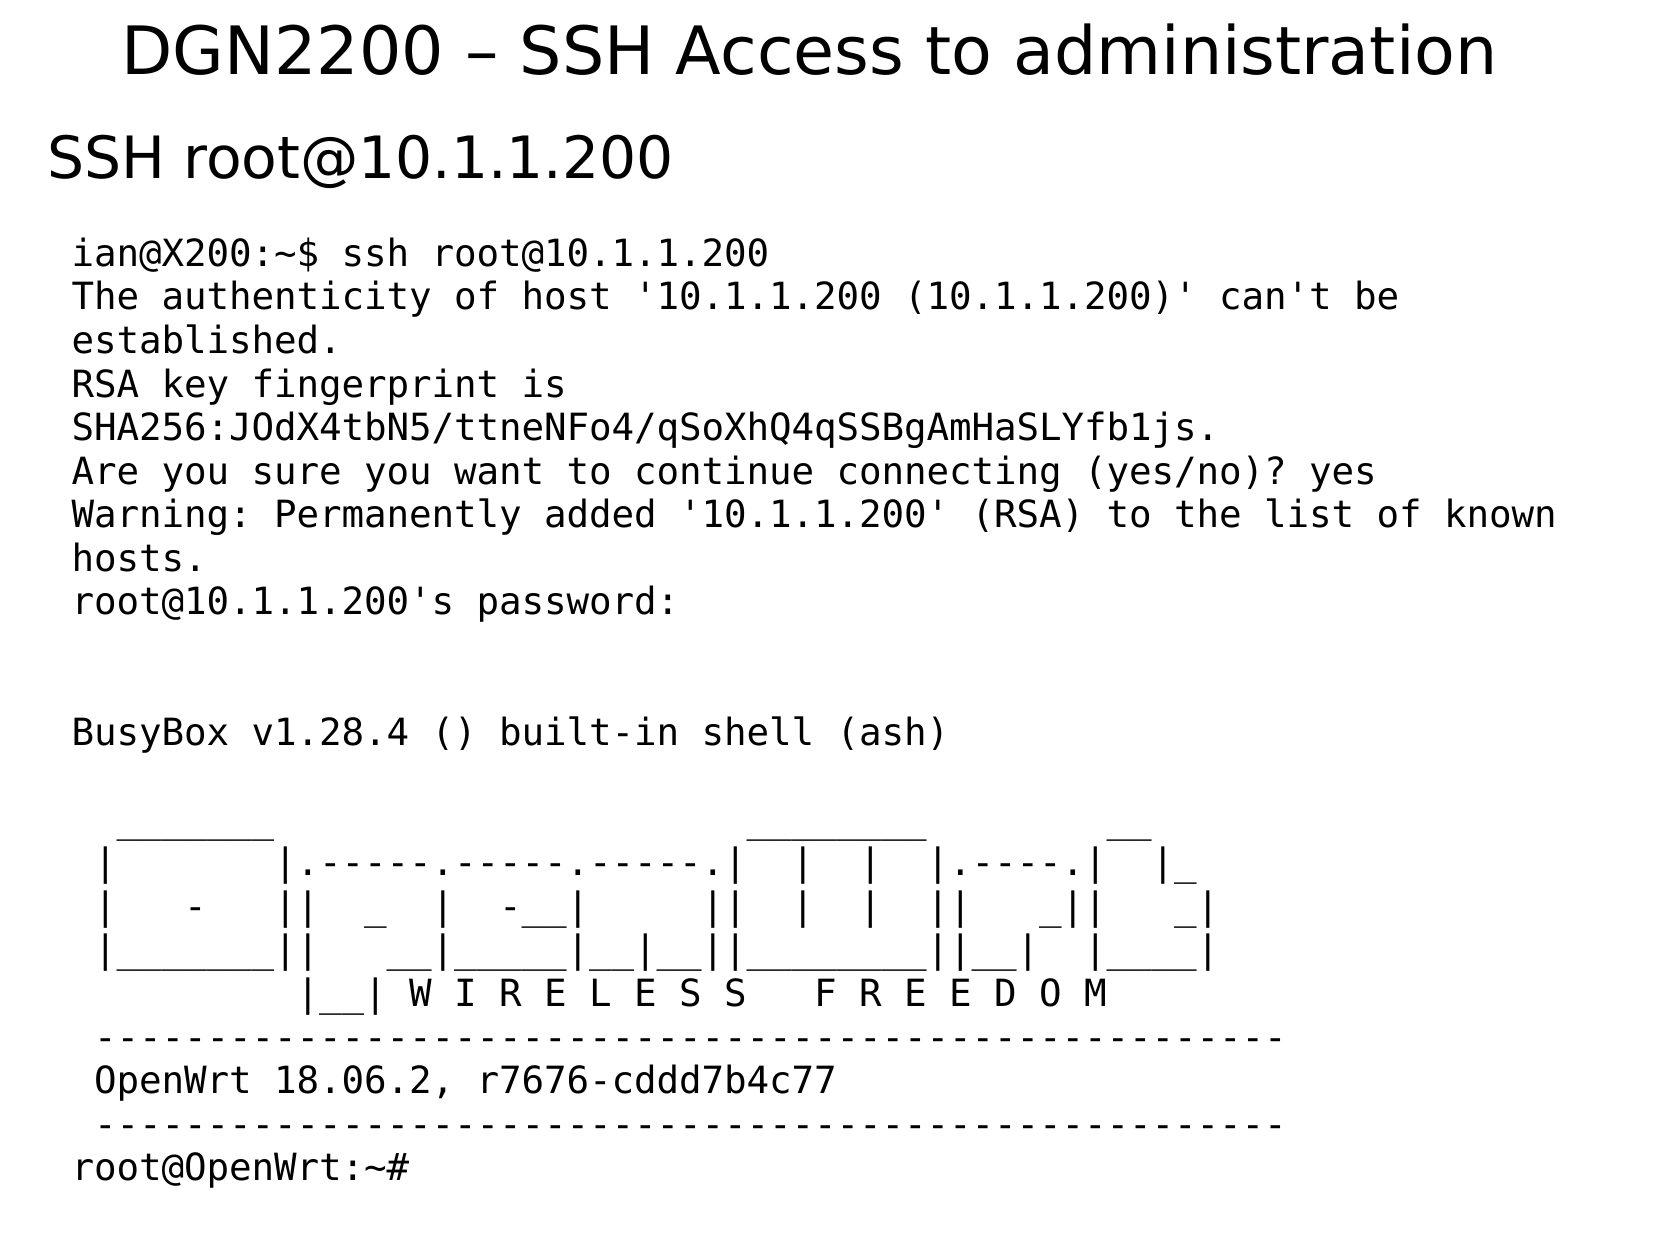

# DGN2200 – SSH Access to administration
SSH root@10.1.1.200
ian@X200:~$ ssh root@10.1.1.200
The authenticity of host '10.1.1.200 (10.1.1.200)' can't be established.
RSA key fingerprint is SHA256:JOdX4tbN5/ttneNFo4/qSoXhQ4qSSBgAmHaSLYfb1js.
Are you sure you want to continue connecting (yes/no)? yes
Warning: Permanently added '10.1.1.200' (RSA) to the list of known hosts.
root@10.1.1.200's password:
BusyBox v1.28.4 () built-in shell (ash)
 _______ ________ __
 | |.-----.-----.-----.| | | |.----.| |_
 | - || _ | -__| || | | || _|| _|
 |_______|| __|_____|__|__||________||__| |____|
 |__| W I R E L E S S F R E E D O M
 -----------------------------------------------------
 OpenWrt 18.06.2, r7676-cddd7b4c77
 -----------------------------------------------------
root@OpenWrt:~#